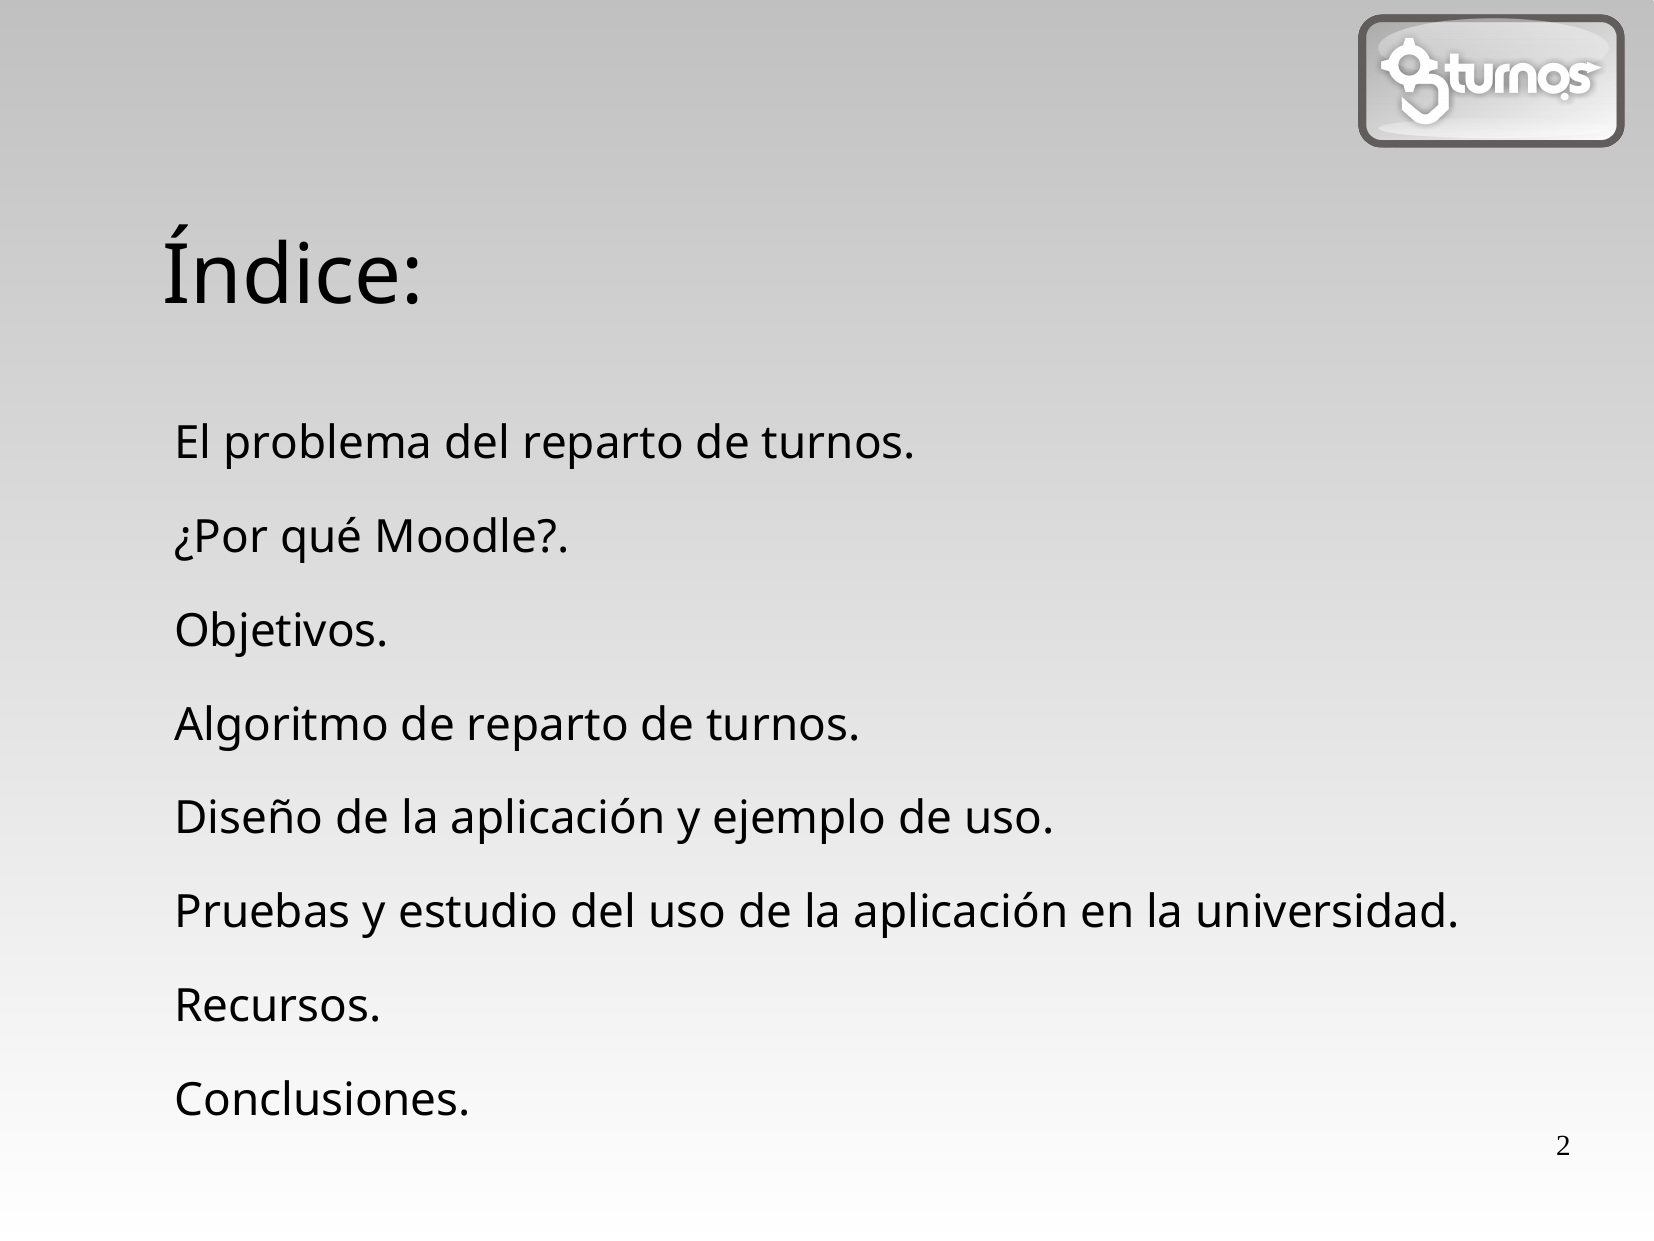

Índice:
 El problema del reparto de turnos.
 ¿Por qué Moodle?.
 Objetivos.
 Algoritmo de reparto de turnos.
 Diseño de la aplicación y ejemplo de uso.
 Pruebas y estudio del uso de la aplicación en la universidad.
 Recursos.
 Conclusiones.
2